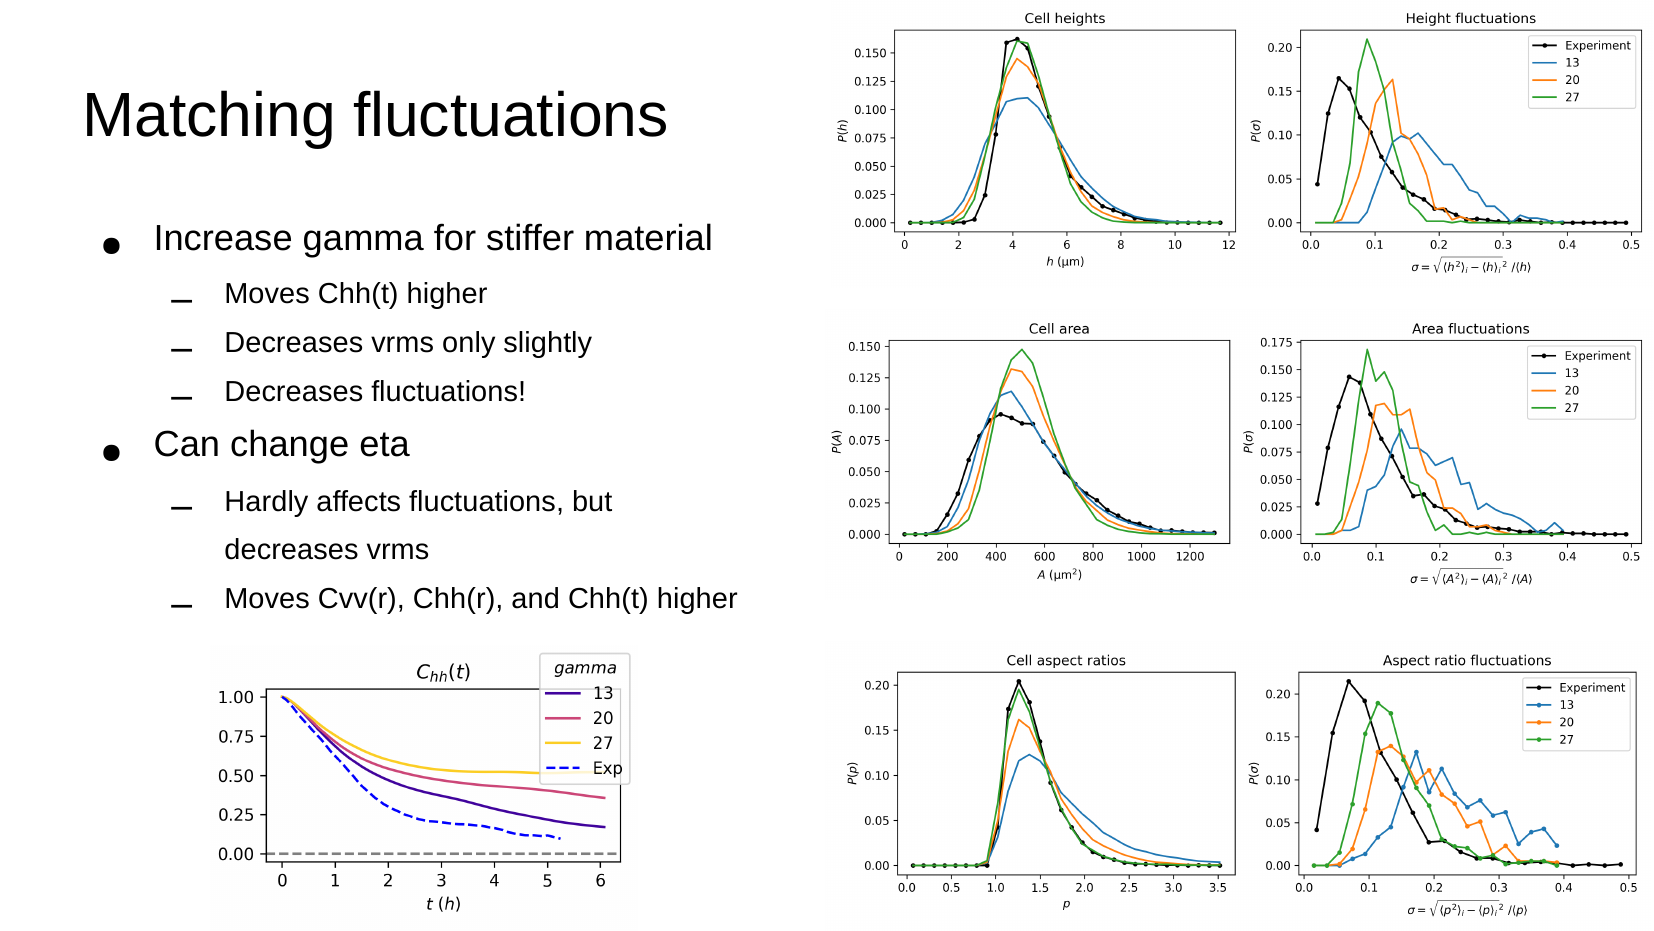

# Matching fluctuations
Increase gamma for stiffer material
Moves Chh(t) higher
Decreases vrms only slightly
Decreases fluctuations!
Can change eta
Hardly affects fluctuations, but decreases vrms
Moves Cvv(r), Chh(r), and Chh(t) higher